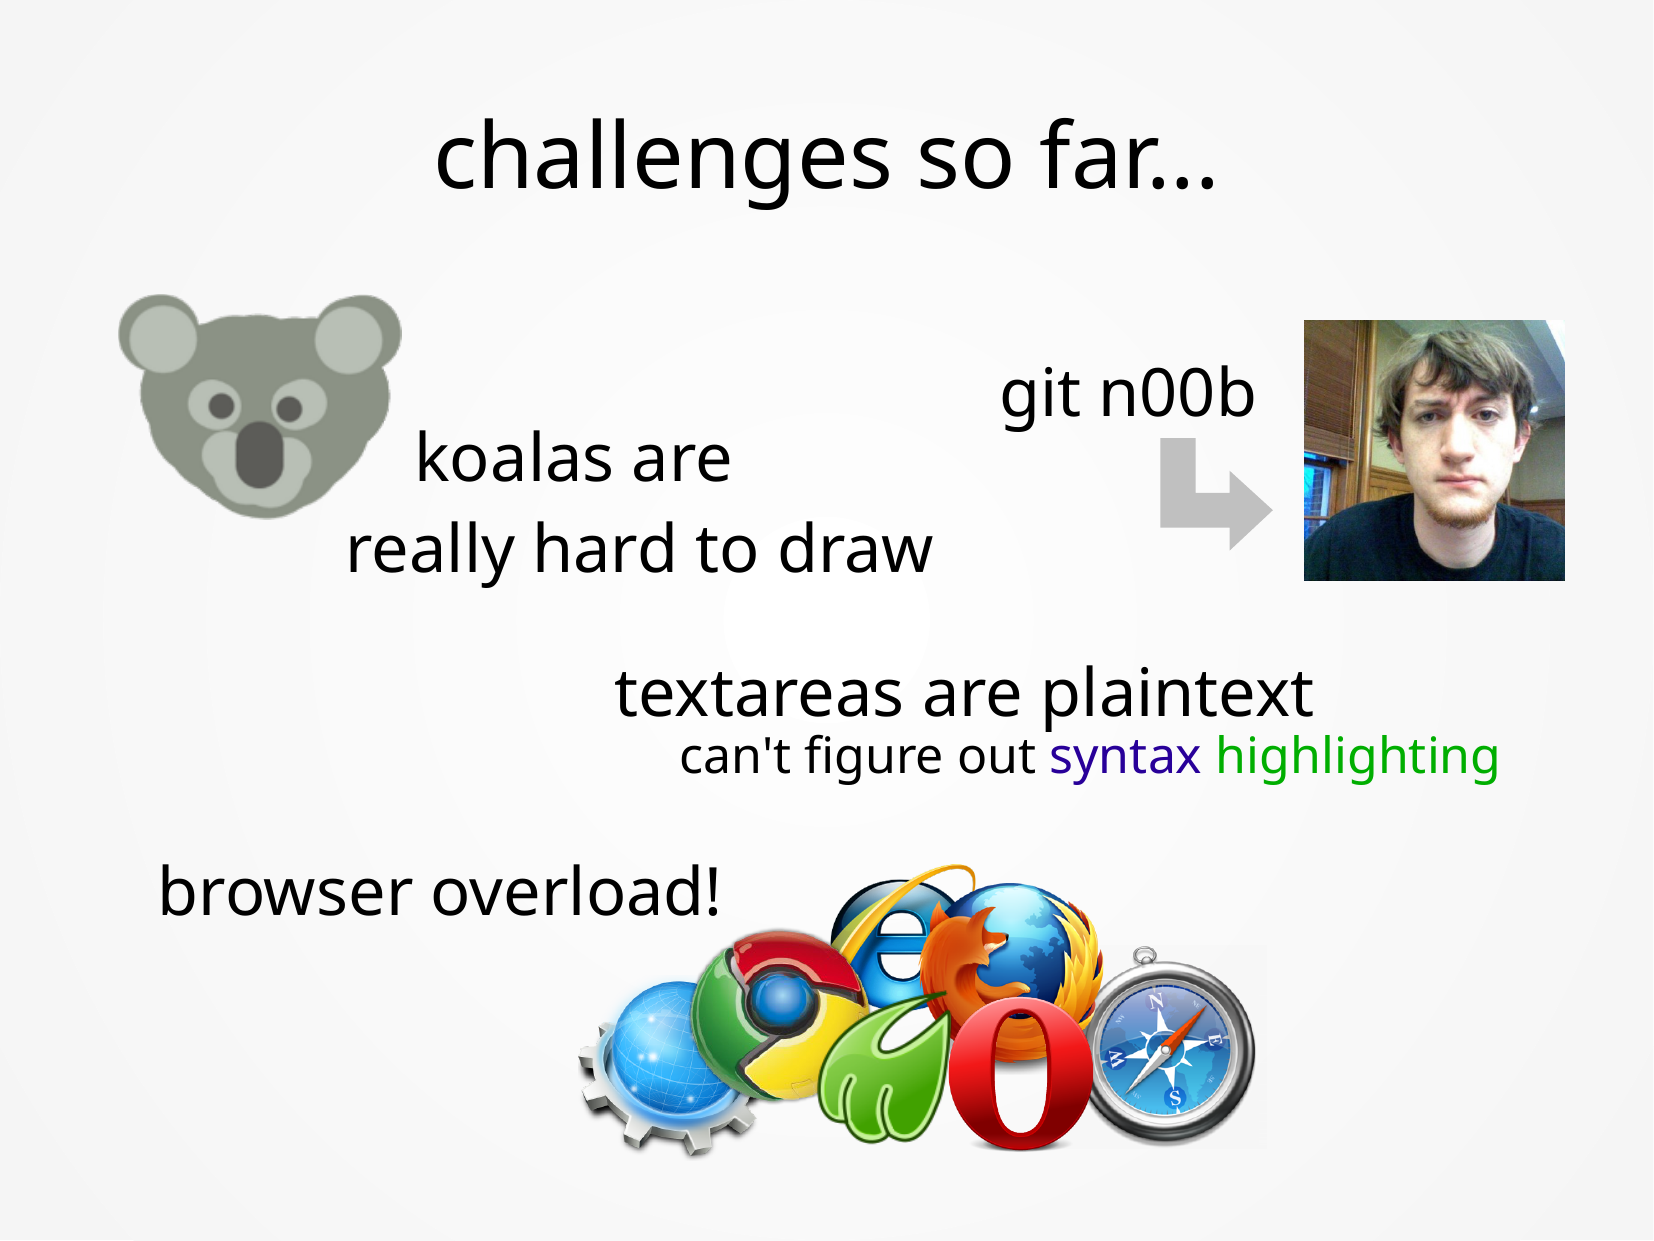

# challenges so far...
 koalas are
really hard to draw
git n00b
textareas are plaintext
can't figure out syntax highlighting
browser overload!